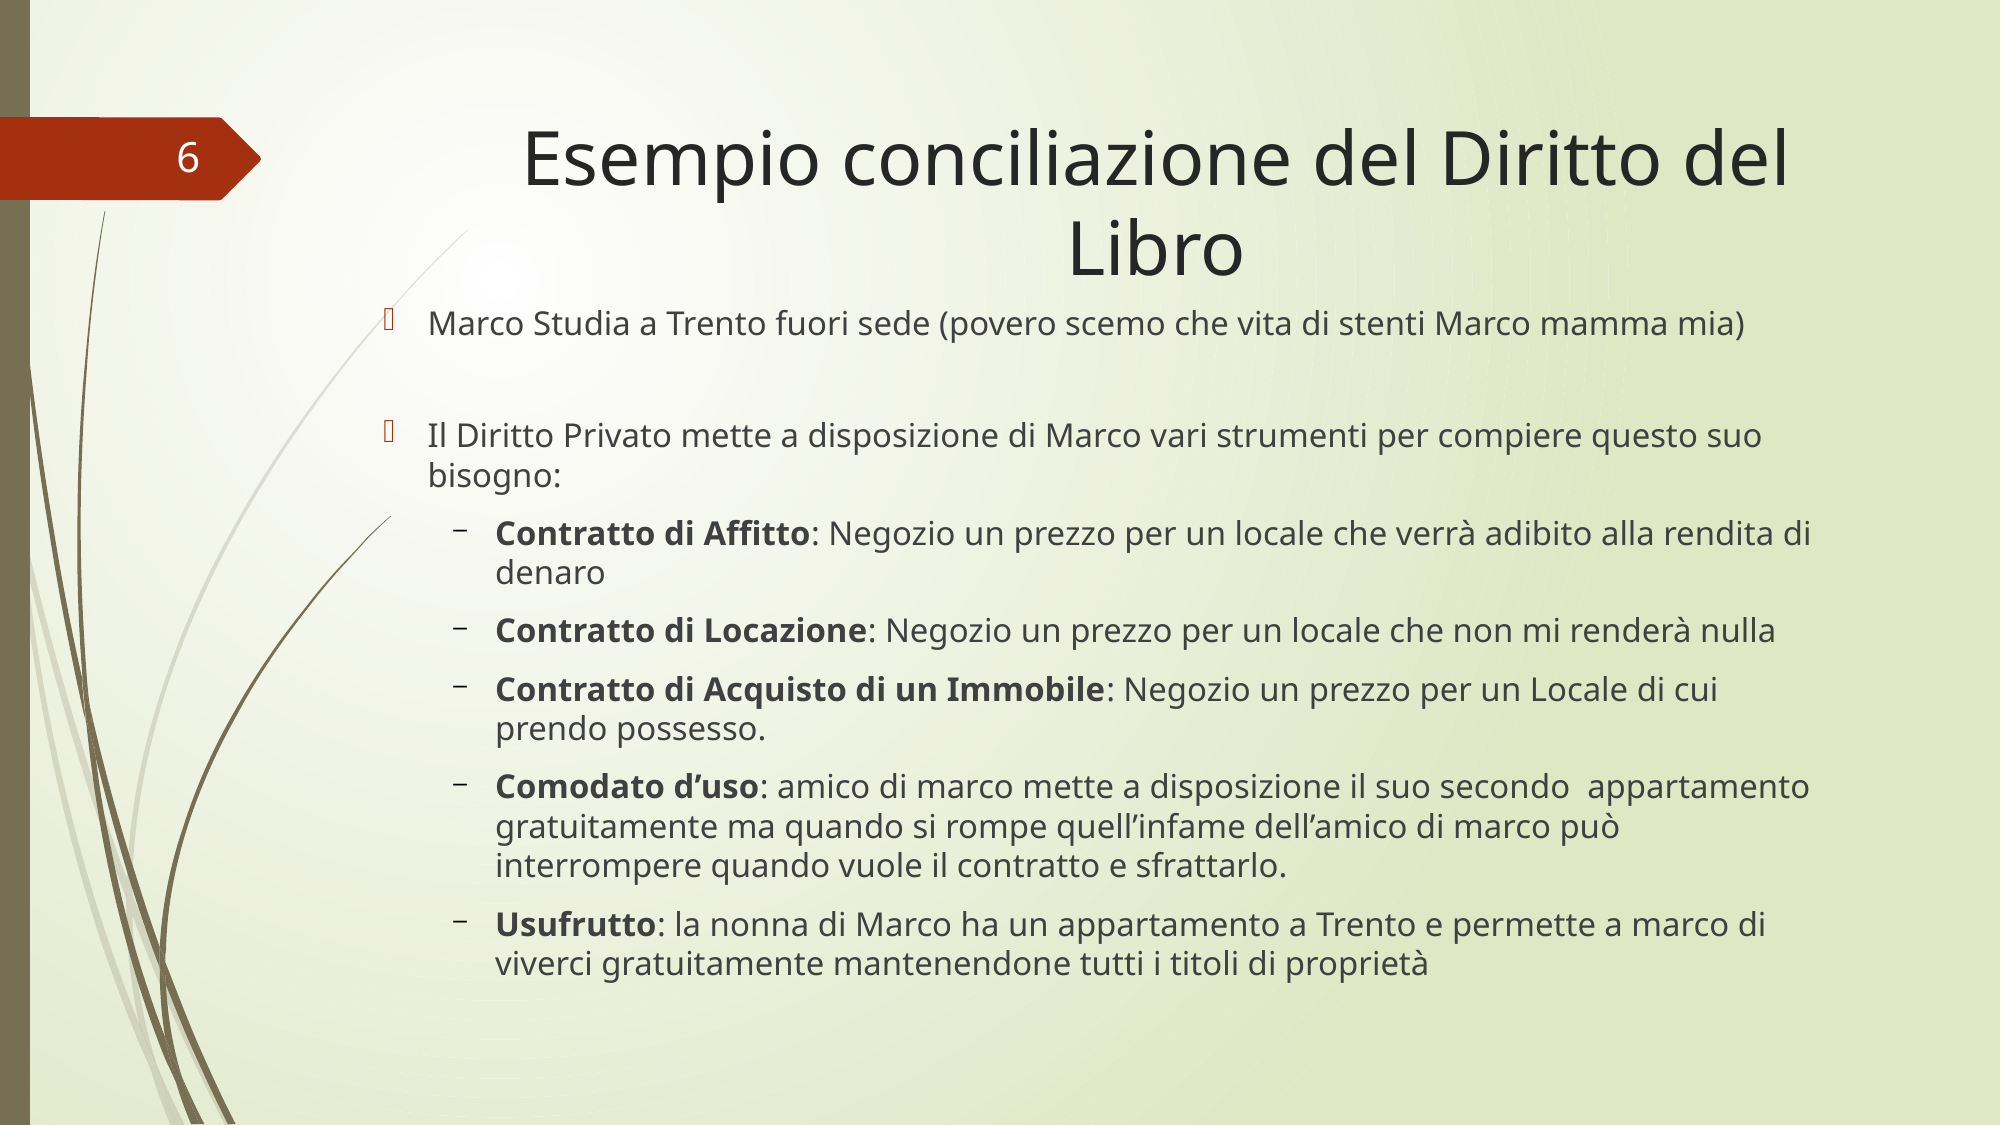

# Esempio conciliazione del Diritto del Libro
Marco Studia a Trento fuori sede (povero scemo che vita di stenti Marco mamma mia)
Il Diritto Privato mette a disposizione di Marco vari strumenti per compiere questo suo bisogno:
Contratto di Affitto: Negozio un prezzo per un locale che verrà adibito alla rendita di denaro
Contratto di Locazione: Negozio un prezzo per un locale che non mi renderà nulla
Contratto di Acquisto di un Immobile: Negozio un prezzo per un Locale di cui prendo possesso.
Comodato d’uso: amico di marco mette a disposizione il suo secondo appartamento gratuitamente ma quando si rompe quell’infame dell’amico di marco può interrompere quando vuole il contratto e sfrattarlo.
Usufrutto: la nonna di Marco ha un appartamento a Trento e permette a marco di viverci gratuitamente mantenendone tutti i titoli di proprietà